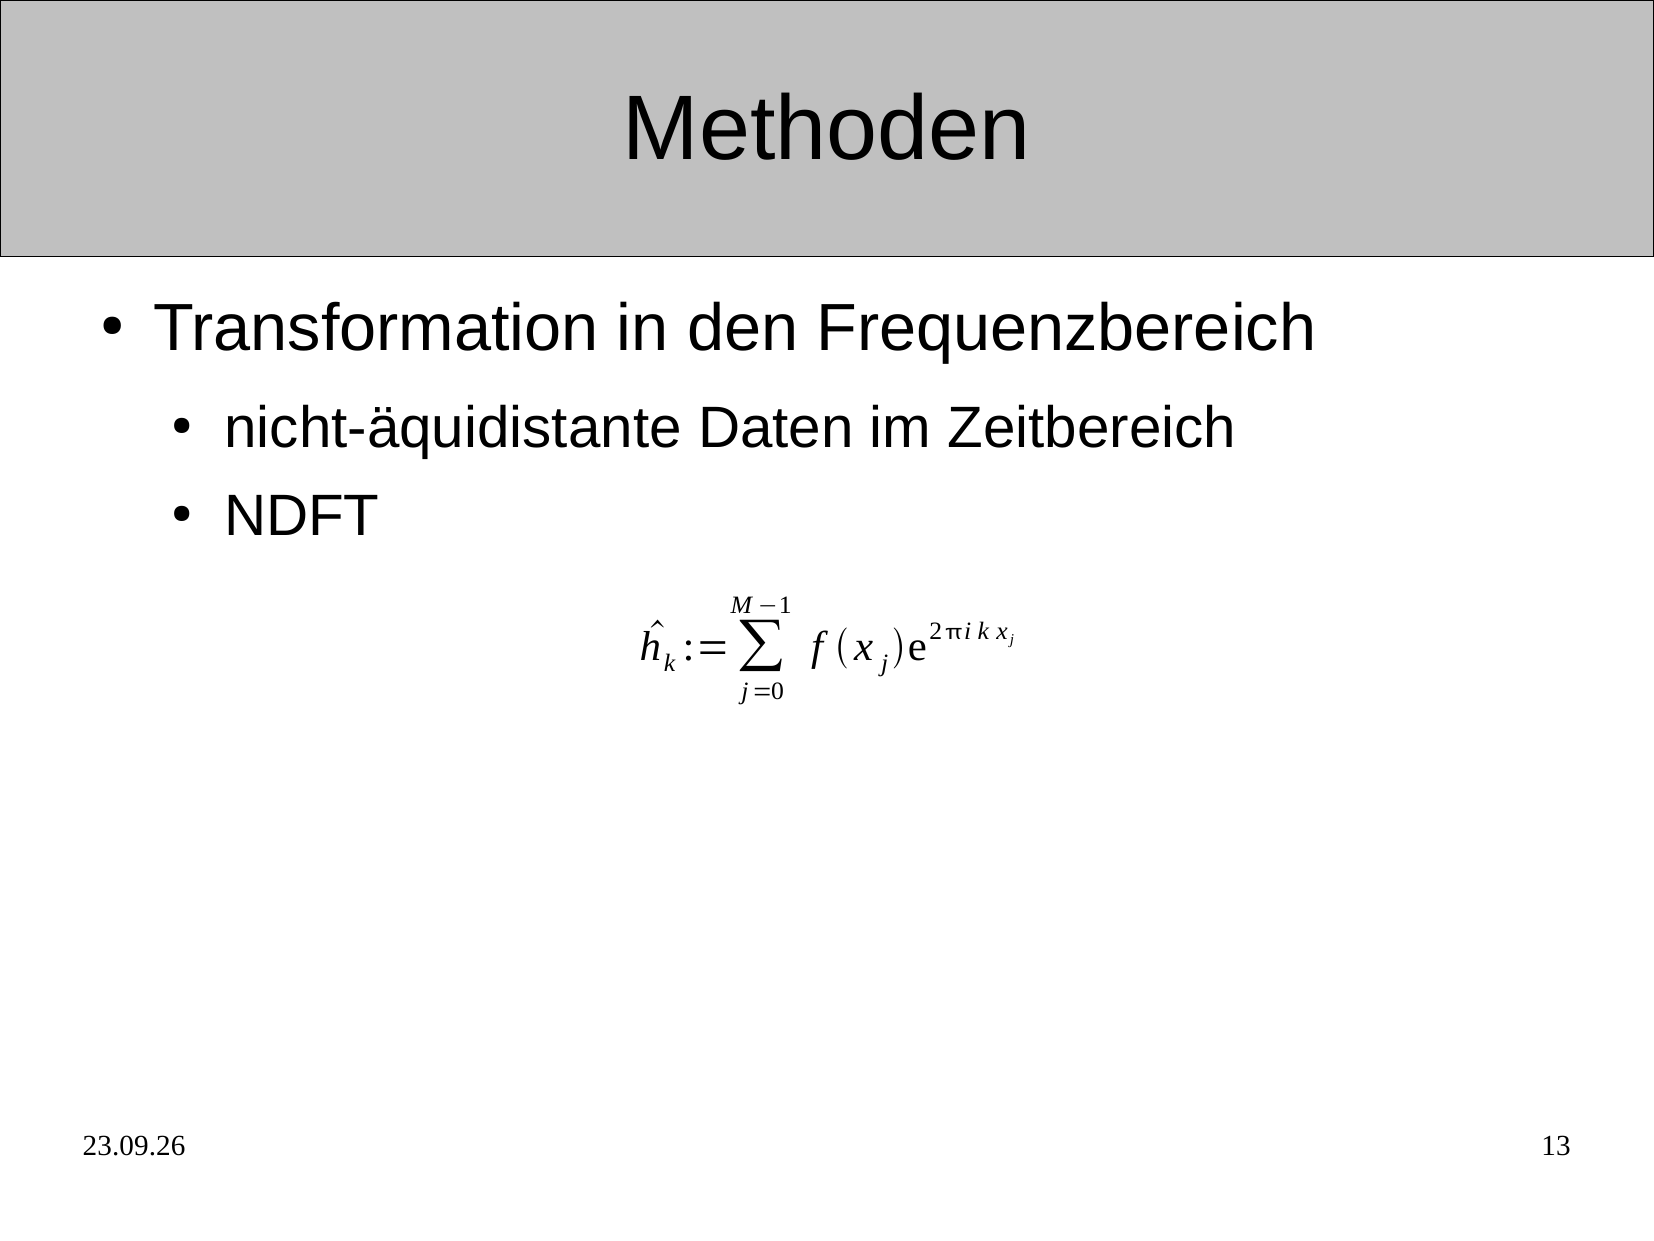

Methoden
# Transformation in den Frequenzbereich
nicht-äquidistante Daten im Zeitbereich
NDFT
13